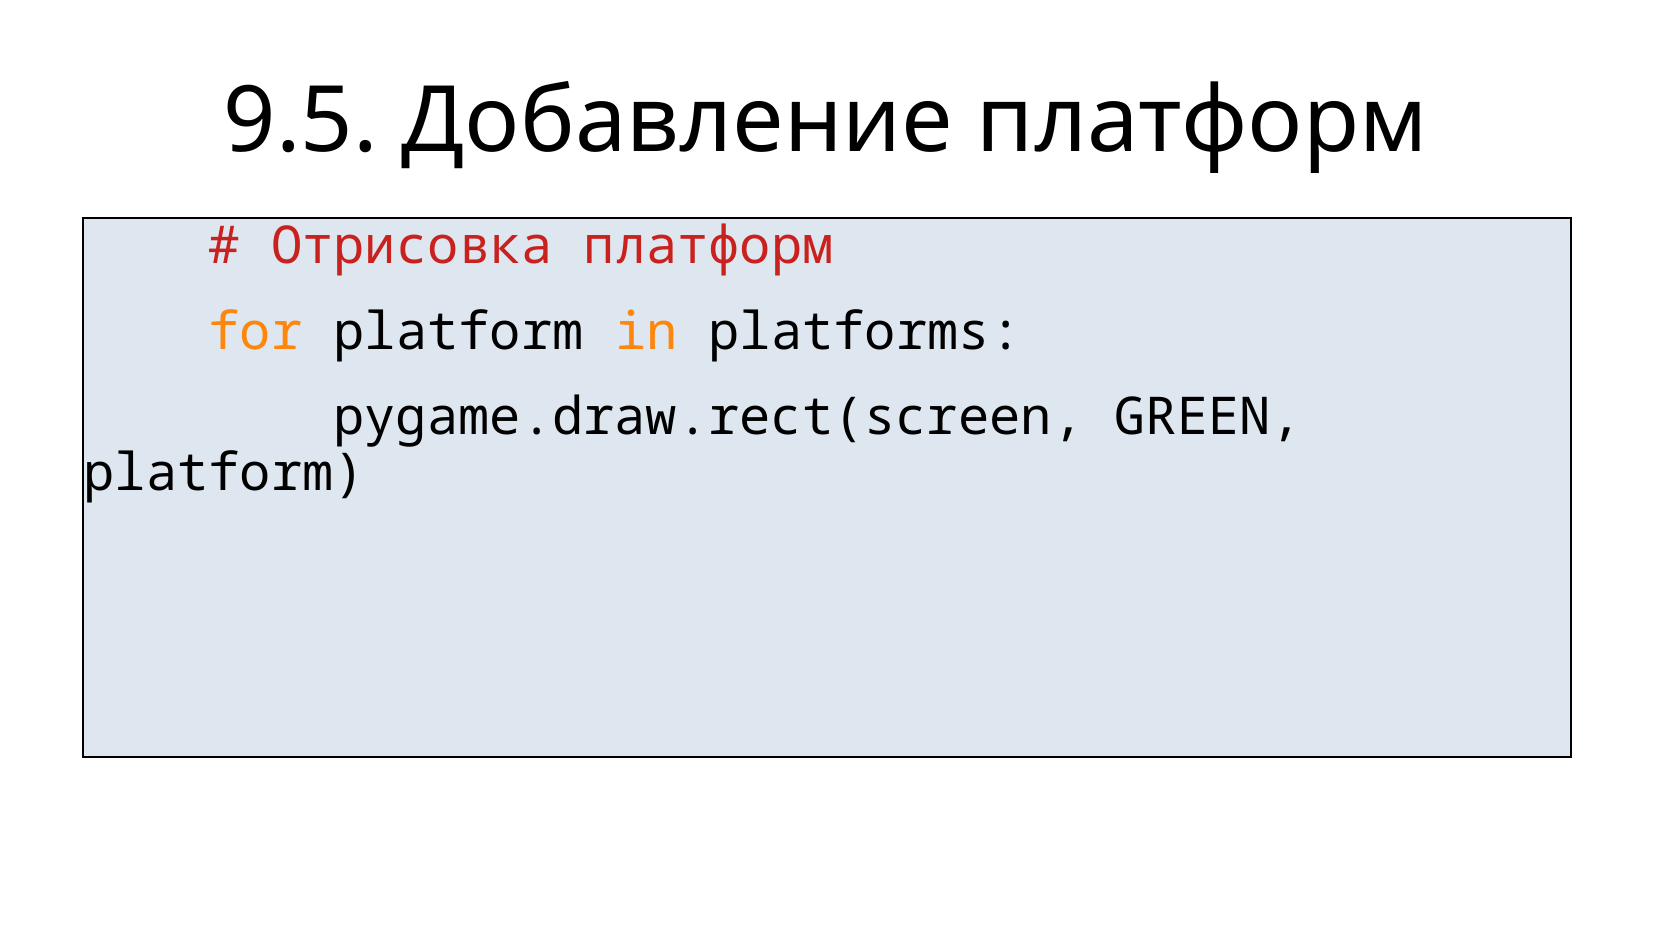

# 9.5. Добавление платформ
 # Отрисовка платформ
 for platform in platforms:
 pygame.draw.rect(screen, GREEN, platform)